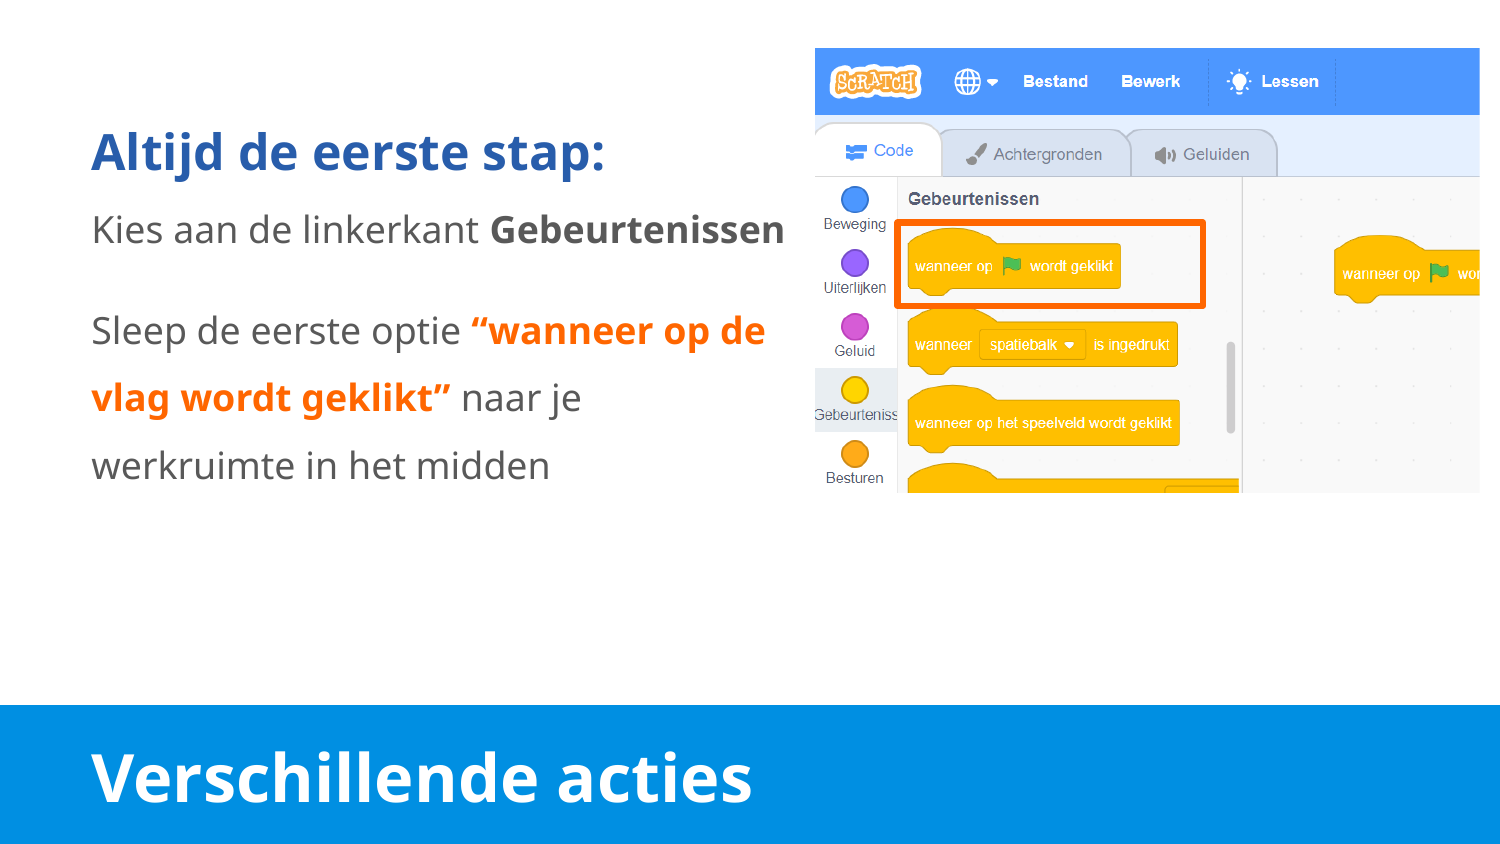

Altijd de eerste stap:
Kies aan de linkerkant Gebeurtenissen
Sleep de eerste optie “wanneer op de
vlag wordt geklikt” naar je
werkruimte in het midden
# Verschillende acties